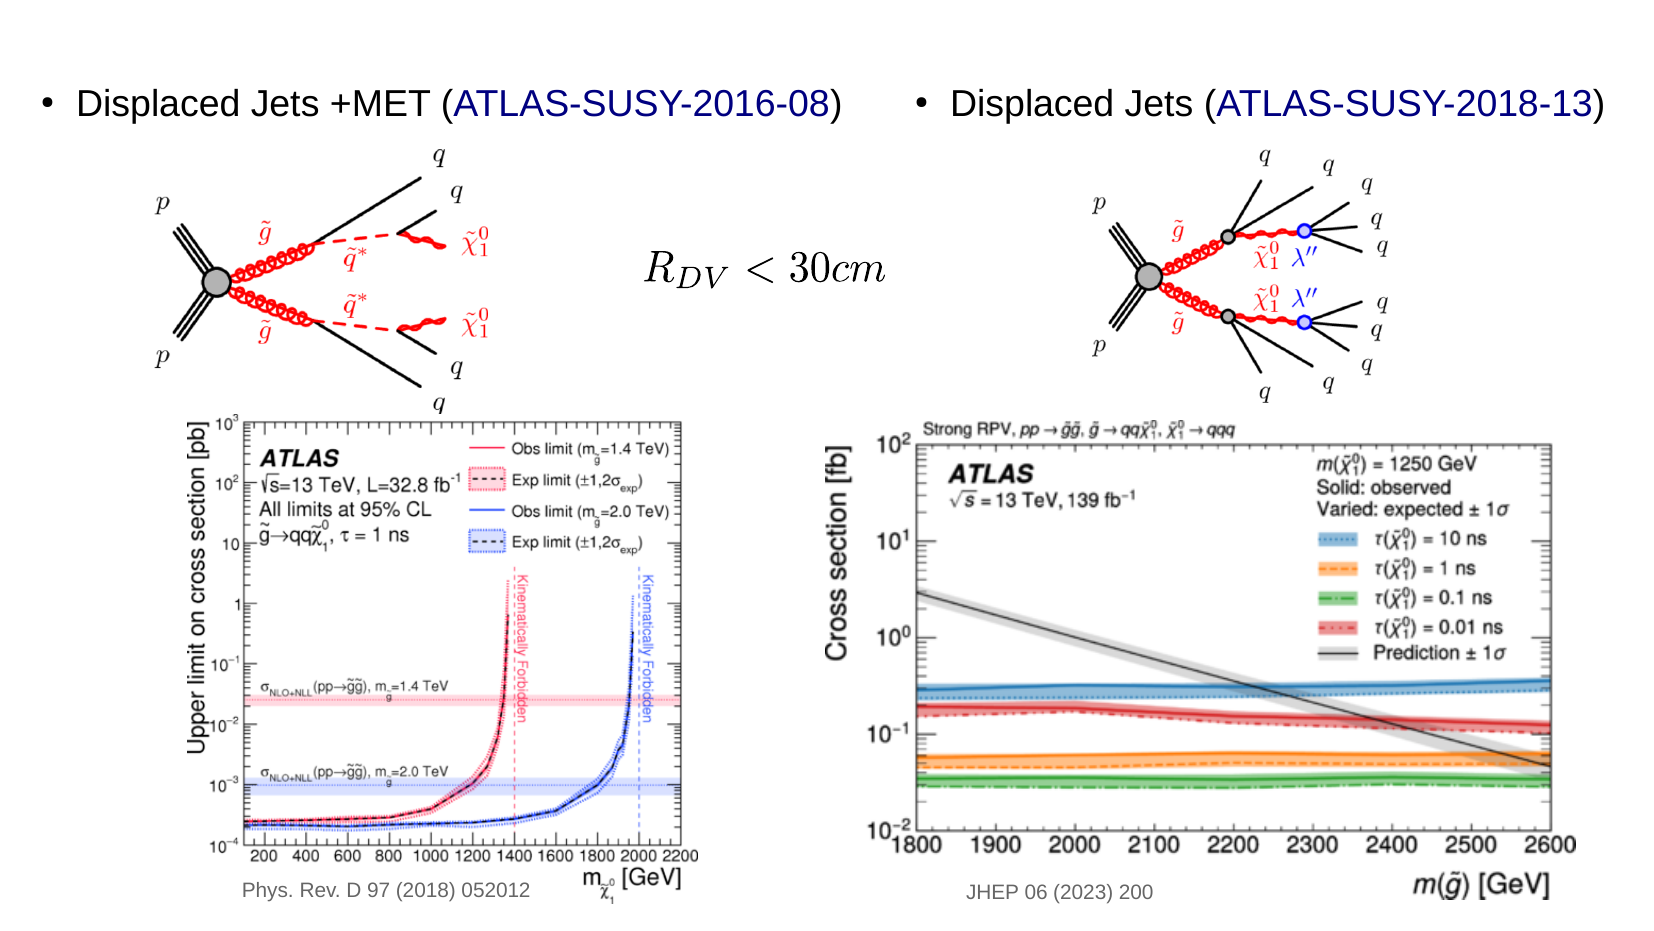

Displaced Jets +MET (ATLAS-SUSY-2016-08)
Displaced Jets (ATLAS-SUSY-2018-13)
Phys. Rev. D 97 (2018) 052012
JHEP 06 (2023) 200